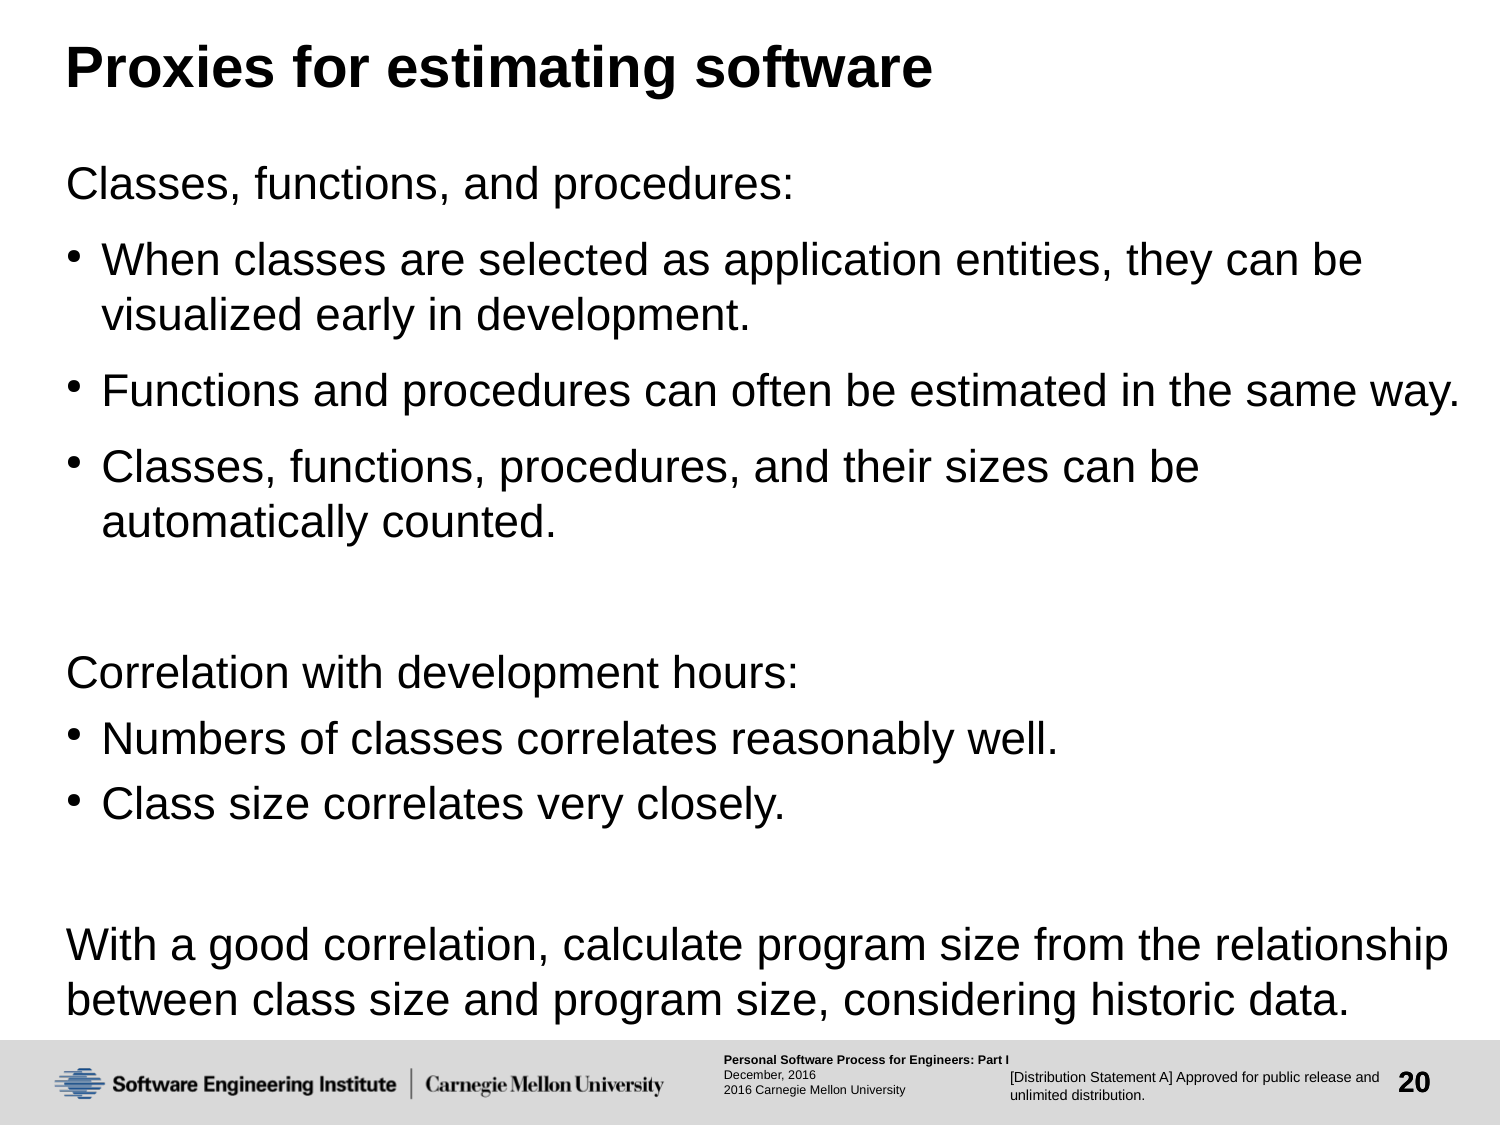

# Proxies for estimating software
Classes, functions, and procedures:
When classes are selected as application entities, they can be visualized early in development.
Functions and procedures can often be estimated in the same way.
Classes, functions, procedures, and their sizes can be automatically counted.
Correlation with development hours:
Numbers of classes correlates reasonably well.
Class size correlates very closely.
With a good correlation, calculate program size from the relationship between class size and program size, considering historic data.